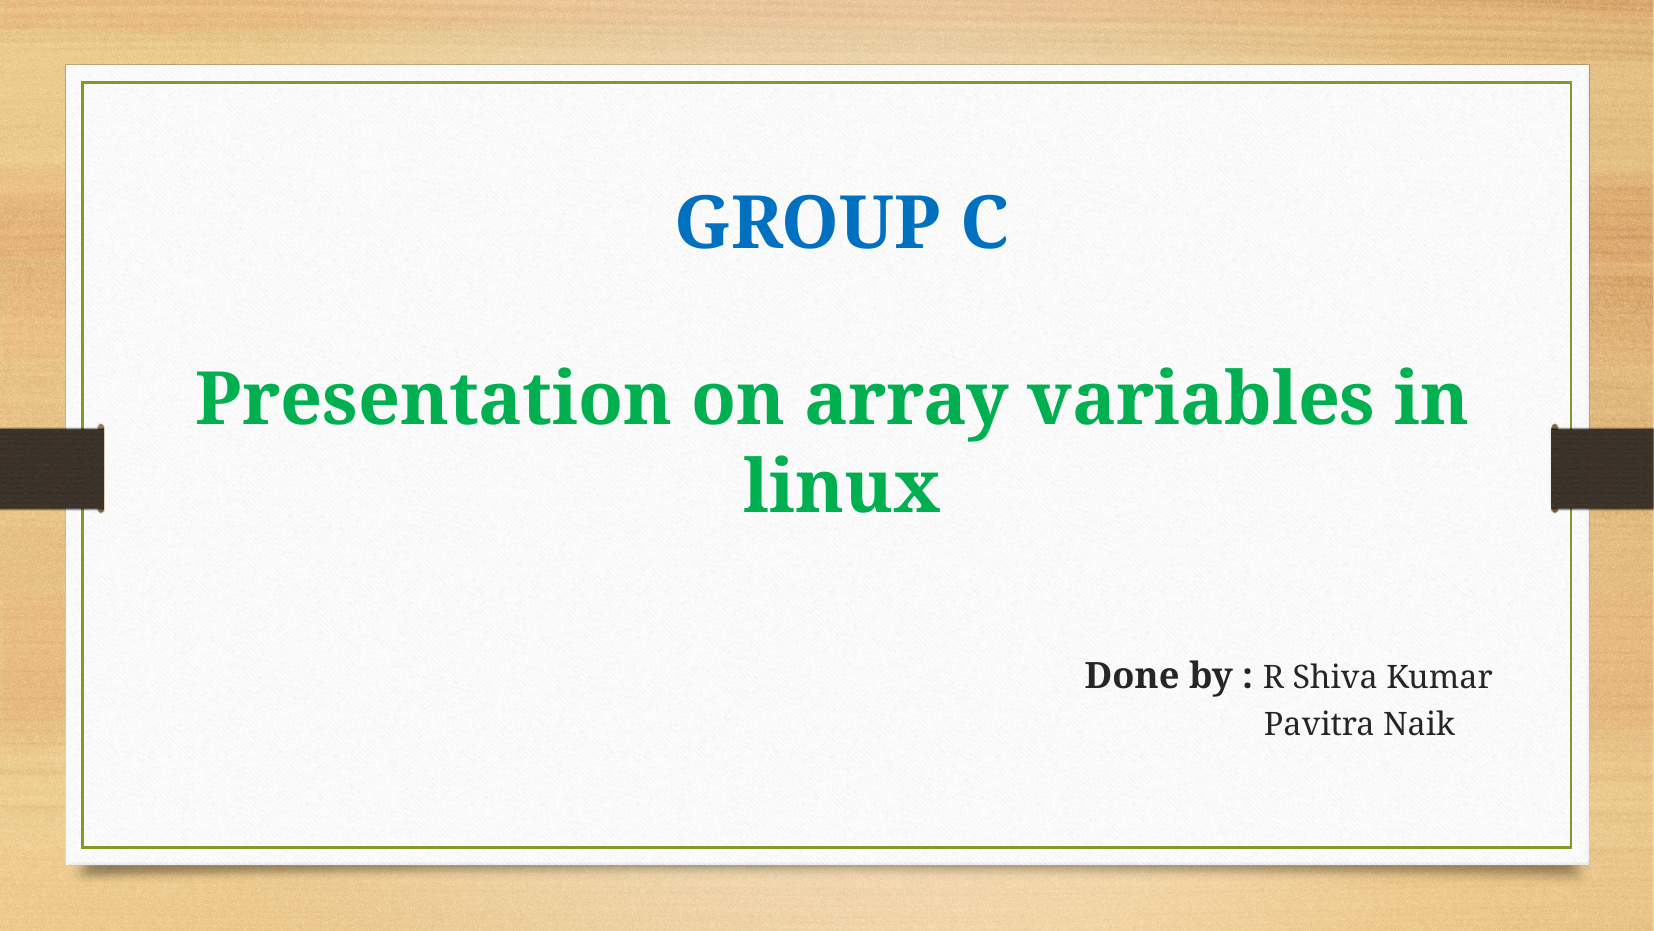

# GROUP C Presentation on array variables in linux Done by : R Shiva Kumar Pavitra Naik